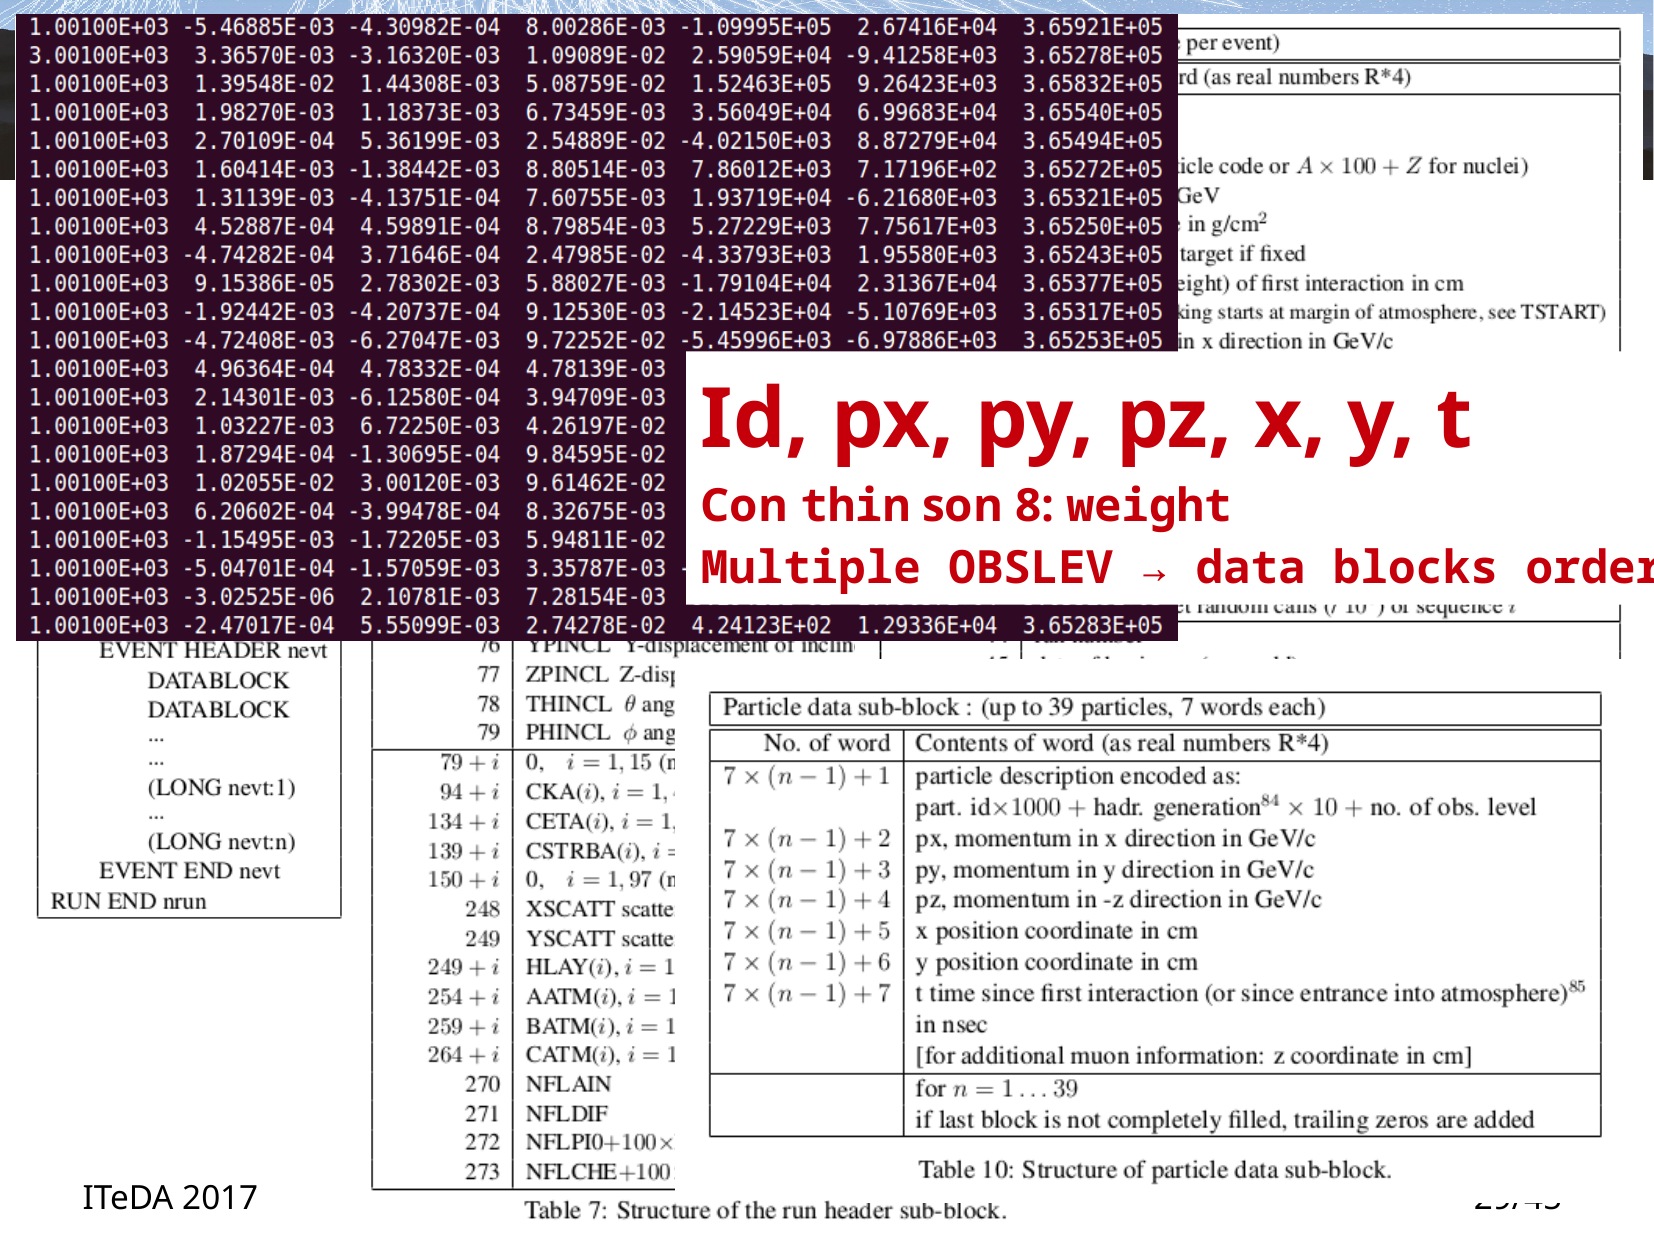

Id, px, py, pz, x, y, t
Con thin son 8: weight
Multiple OBSLEV → data blocks ordered
# Outputs (ver Cap. 10)
ITeDA 2017
Asorey - AP - U02 L02 CORSIKA
29